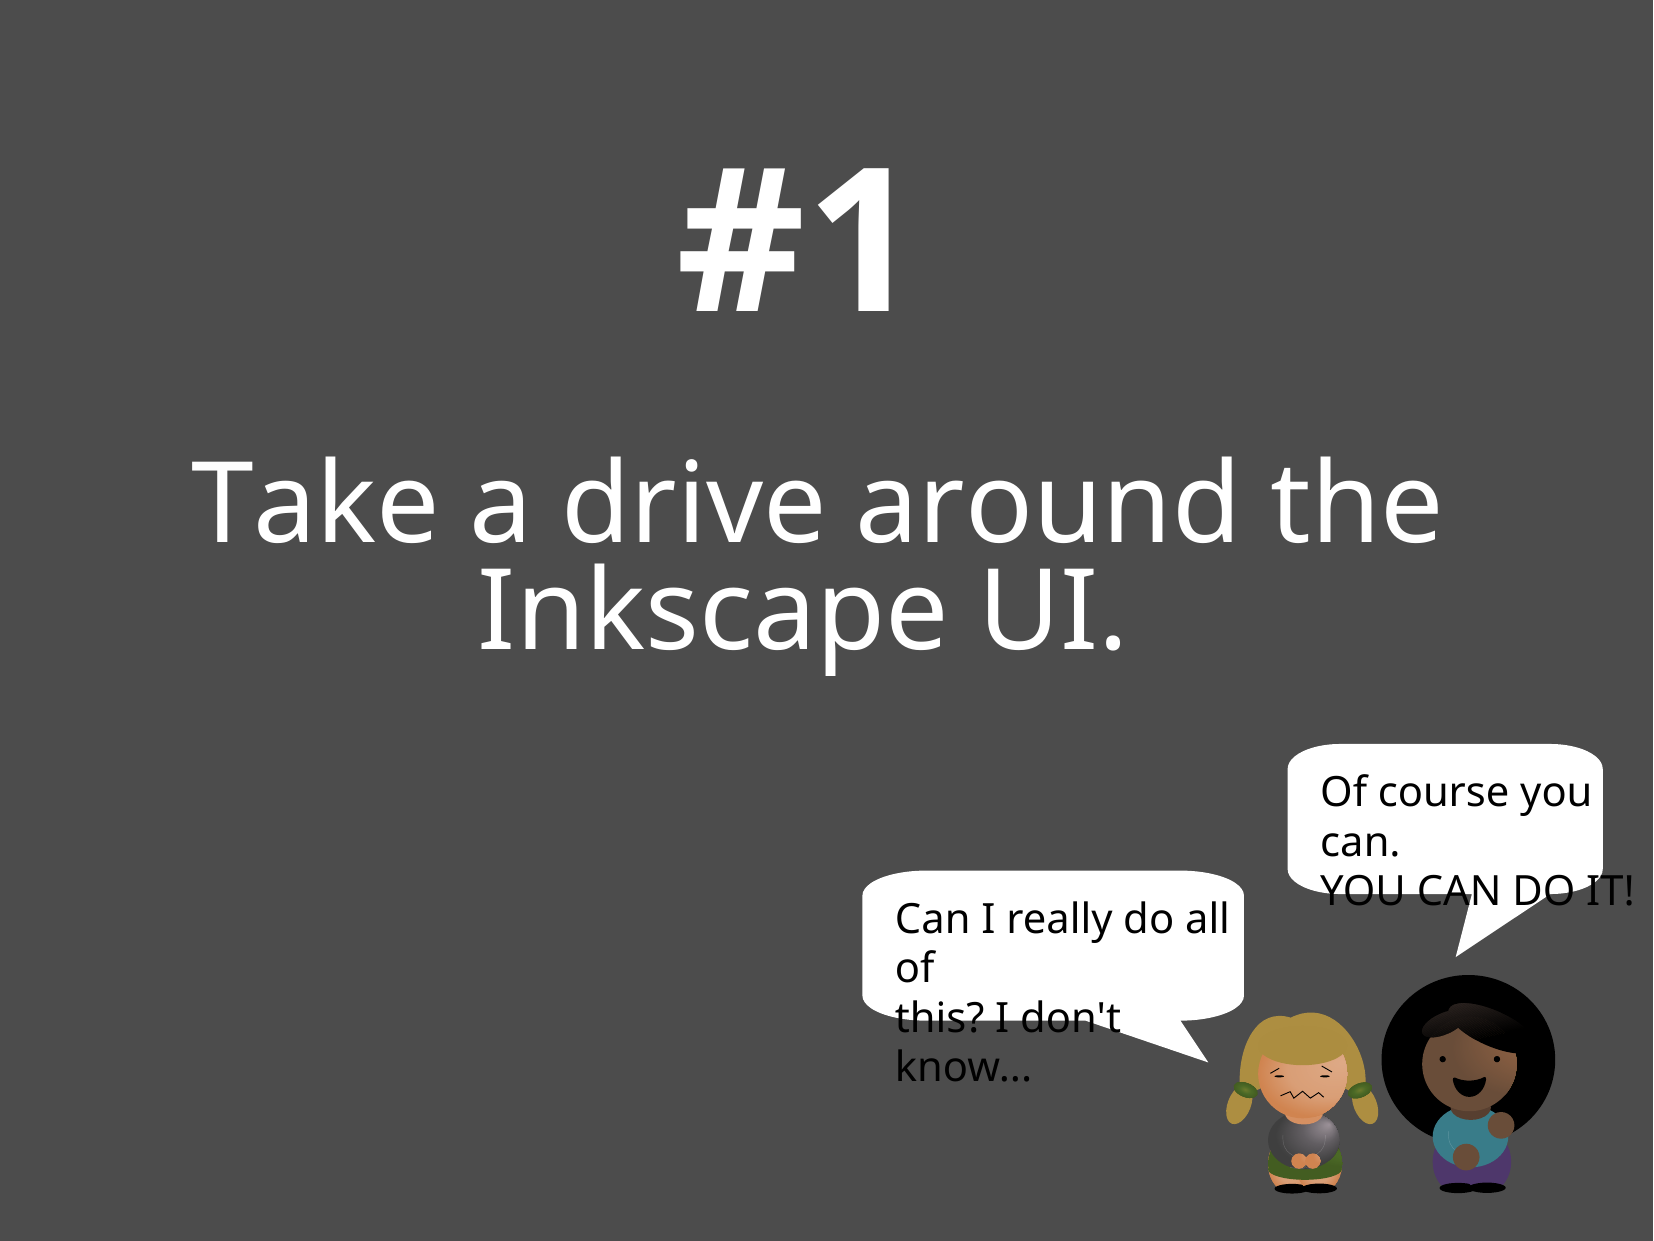

# #1 Take a drive around the Inkscape UI.
Of course you can.
YOU CAN DO IT!
Can I really do all of
this? I don't know...